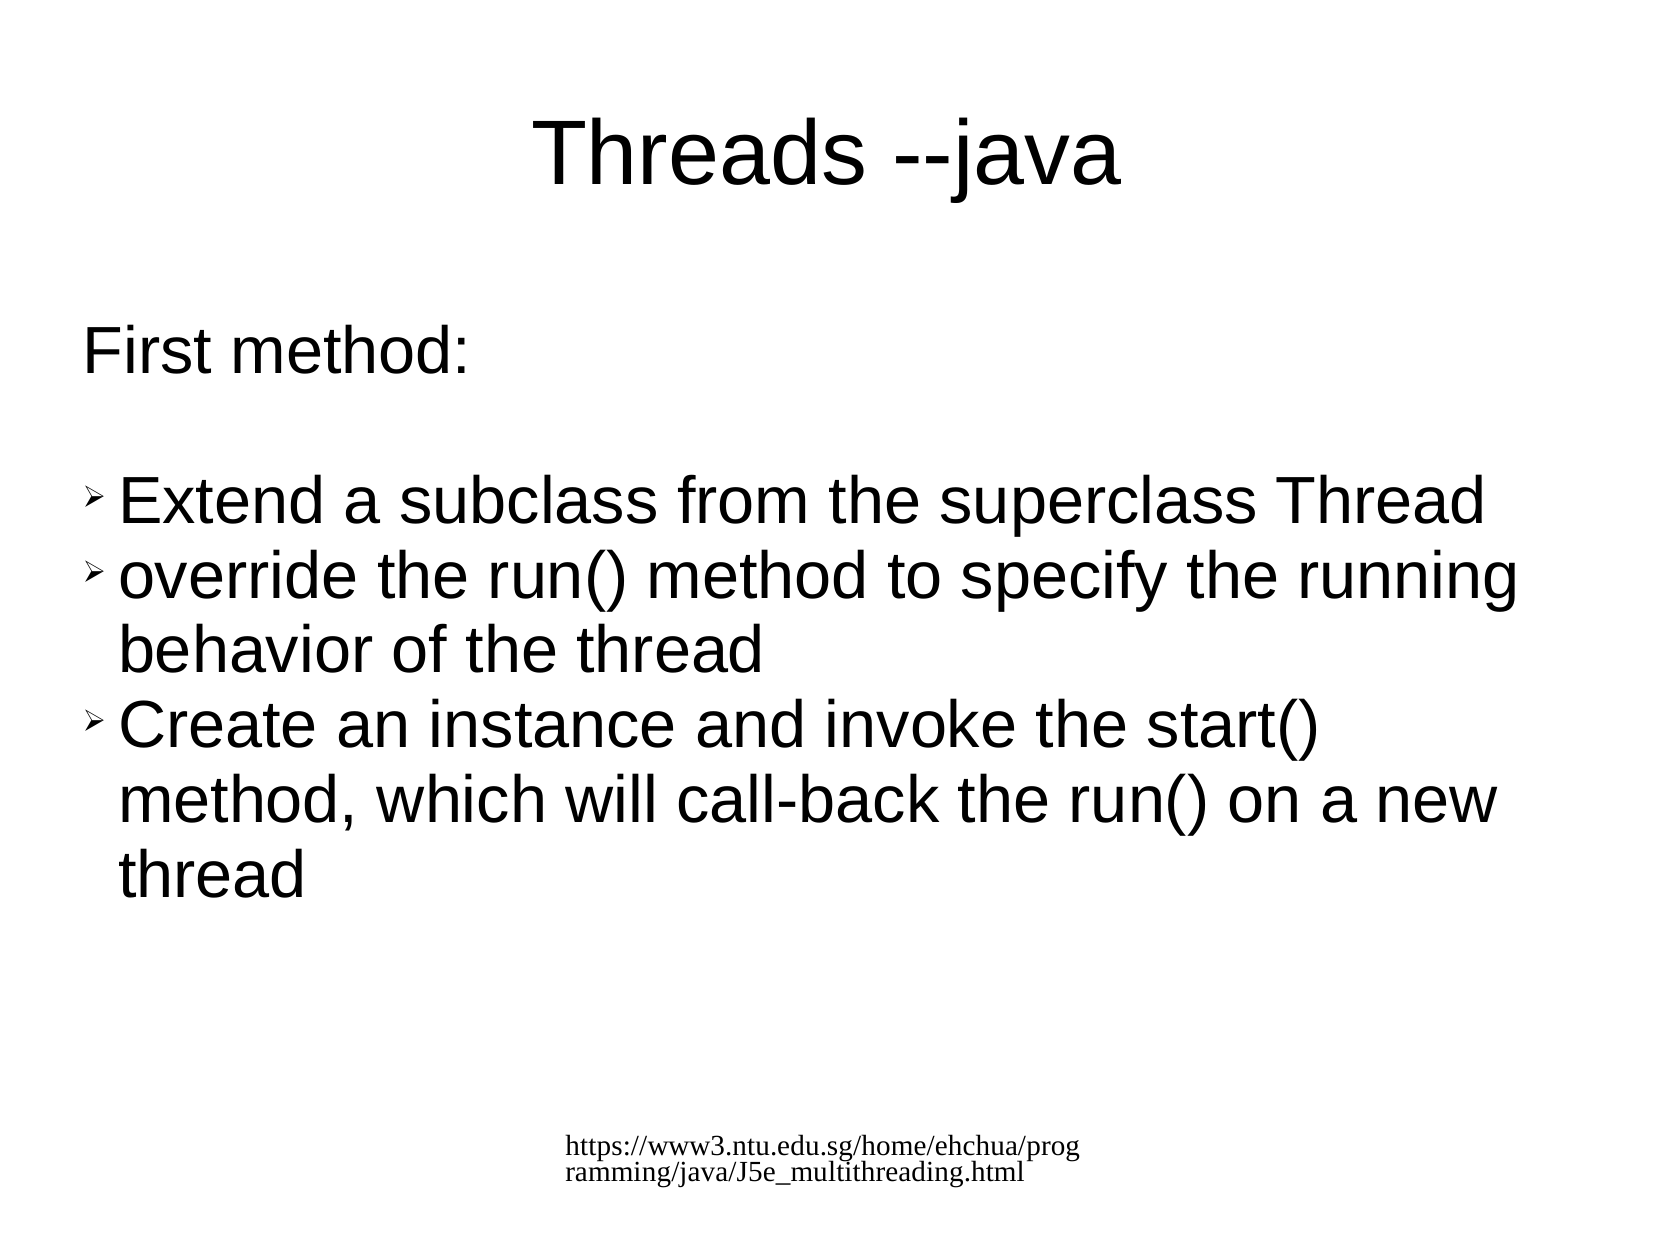

# Threads --java
First method:
Extend a subclass from the superclass Thread
override the run() method to specify the running behavior of the thread
Create an instance and invoke the start() method, which will call-back the run() on a new thread
https://www3.ntu.edu.sg/home/ehchua/programming/java/J5e_multithreading.html